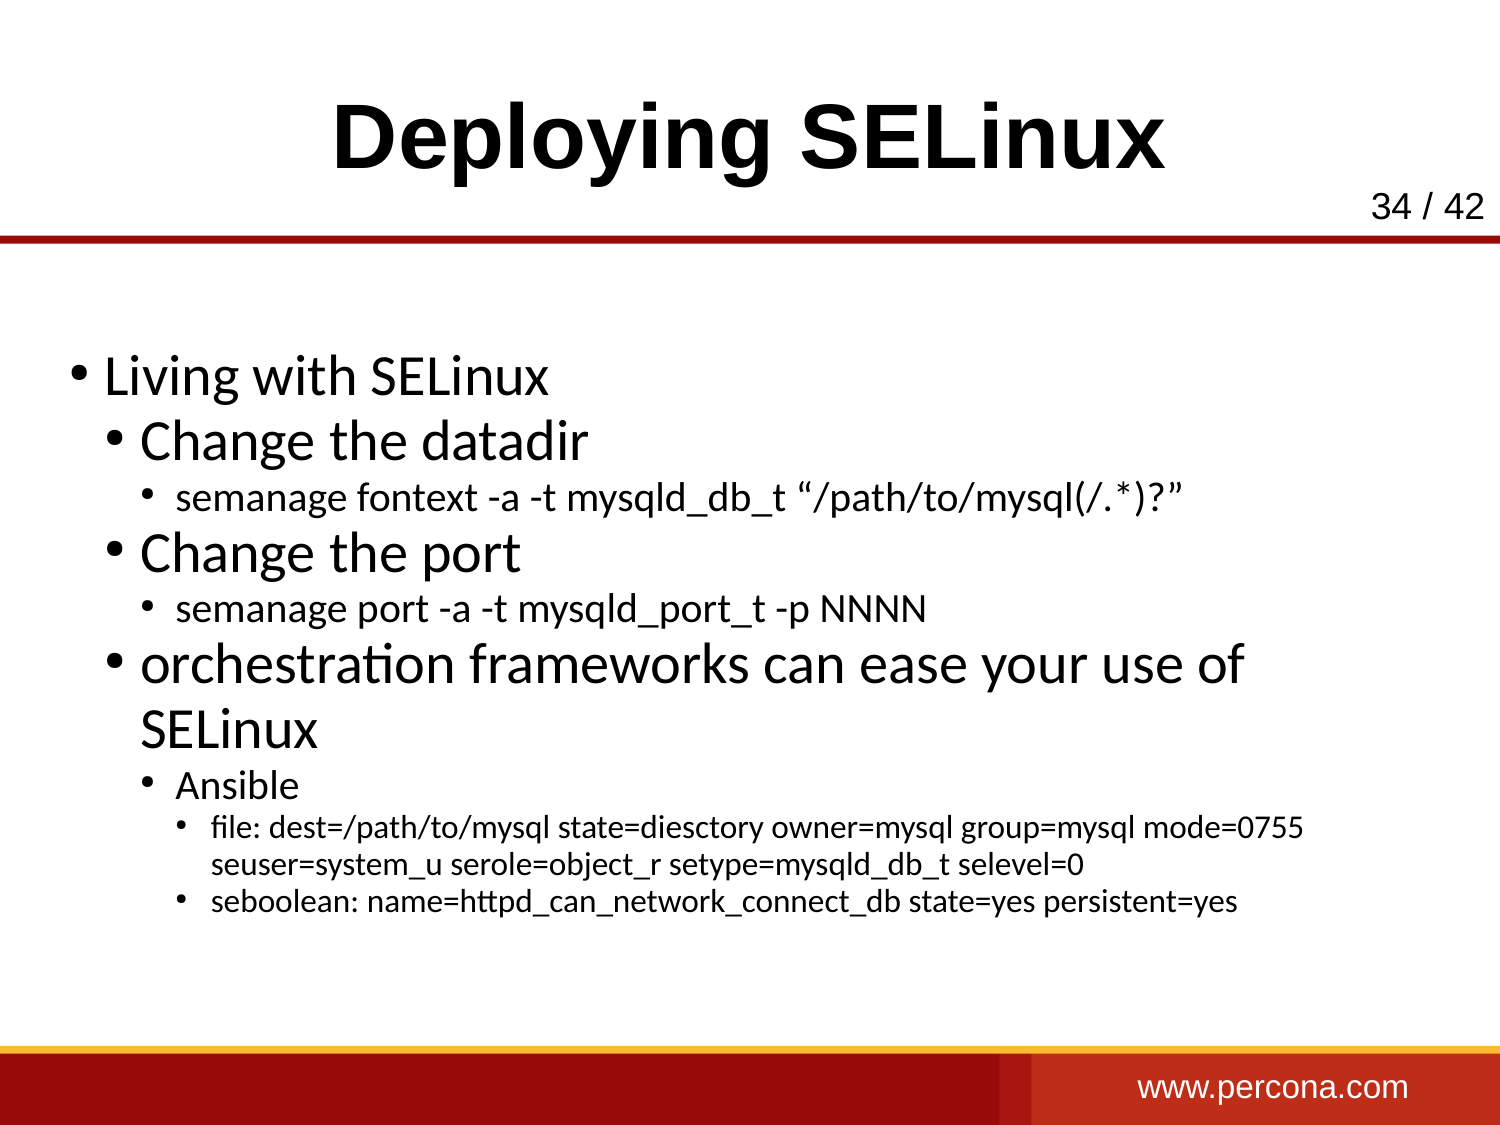

Deploying SELinux
Living with SELinux
Change the datadir
semanage fontext -a -t mysqld_db_t “/path/to/mysql(/.*)?”
Change the port
semanage port -a -t mysqld_port_t -p NNNN
orchestration frameworks can ease your use of SELinux
Ansible
file: dest=/path/to/mysql state=diesctory owner=mysql group=mysql mode=0755 seuser=system_u serole=object_r setype=mysqld_db_t selevel=0
seboolean: name=httpd_can_network_connect_db state=yes persistent=yes